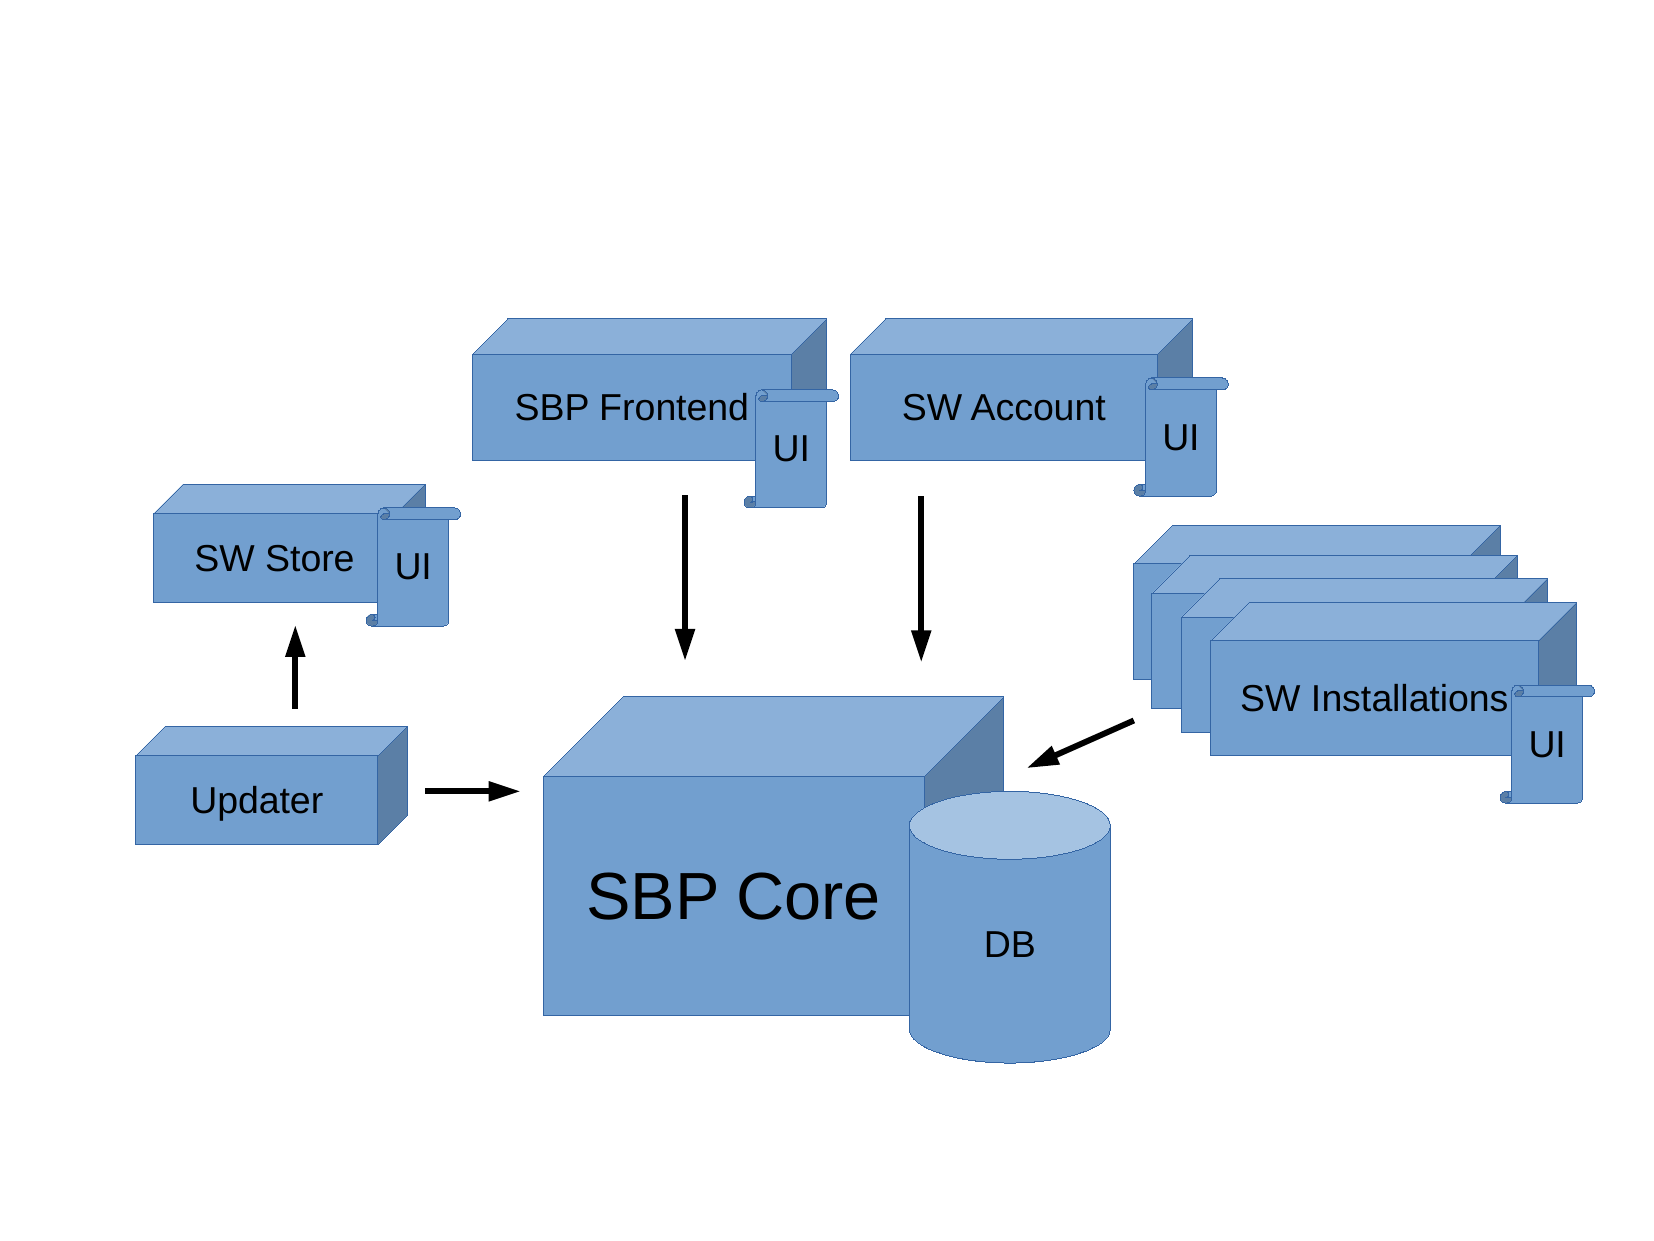

SBP Frontend
SW Account
UI
UI
SW Store
UI
External System
External System
External System
SW Installations
UI
SBP Core
Updater
DB